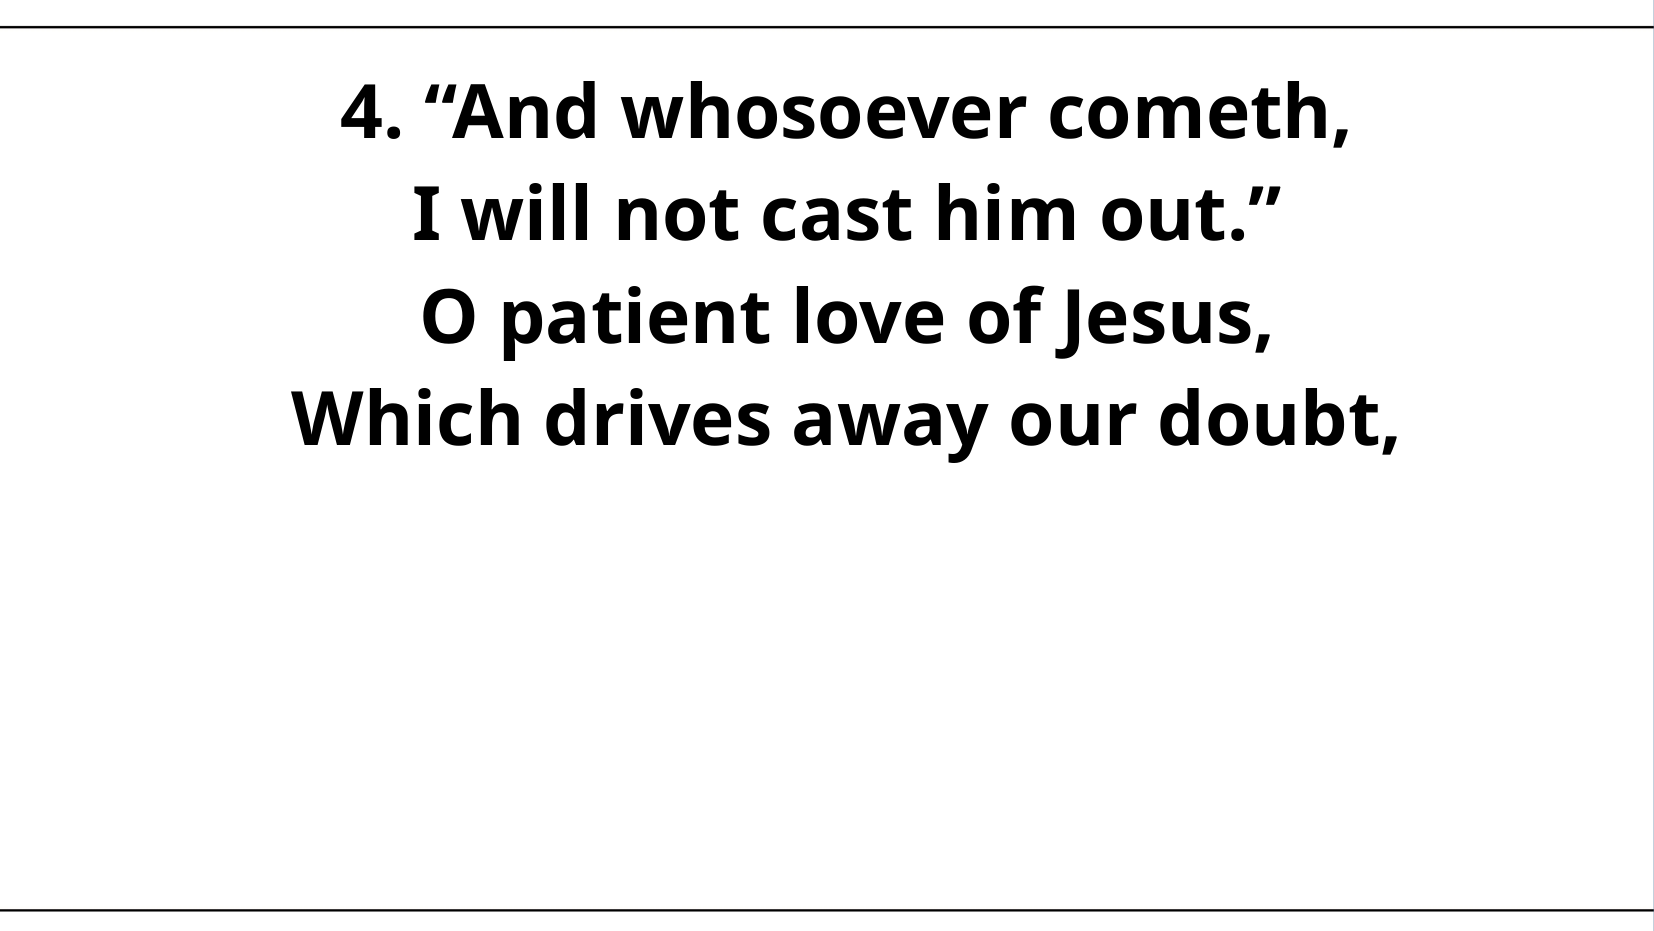

4. “And whosoever cometh,
I will not cast him out.”
O patient love of Jesus,
Which drives away our doubt,